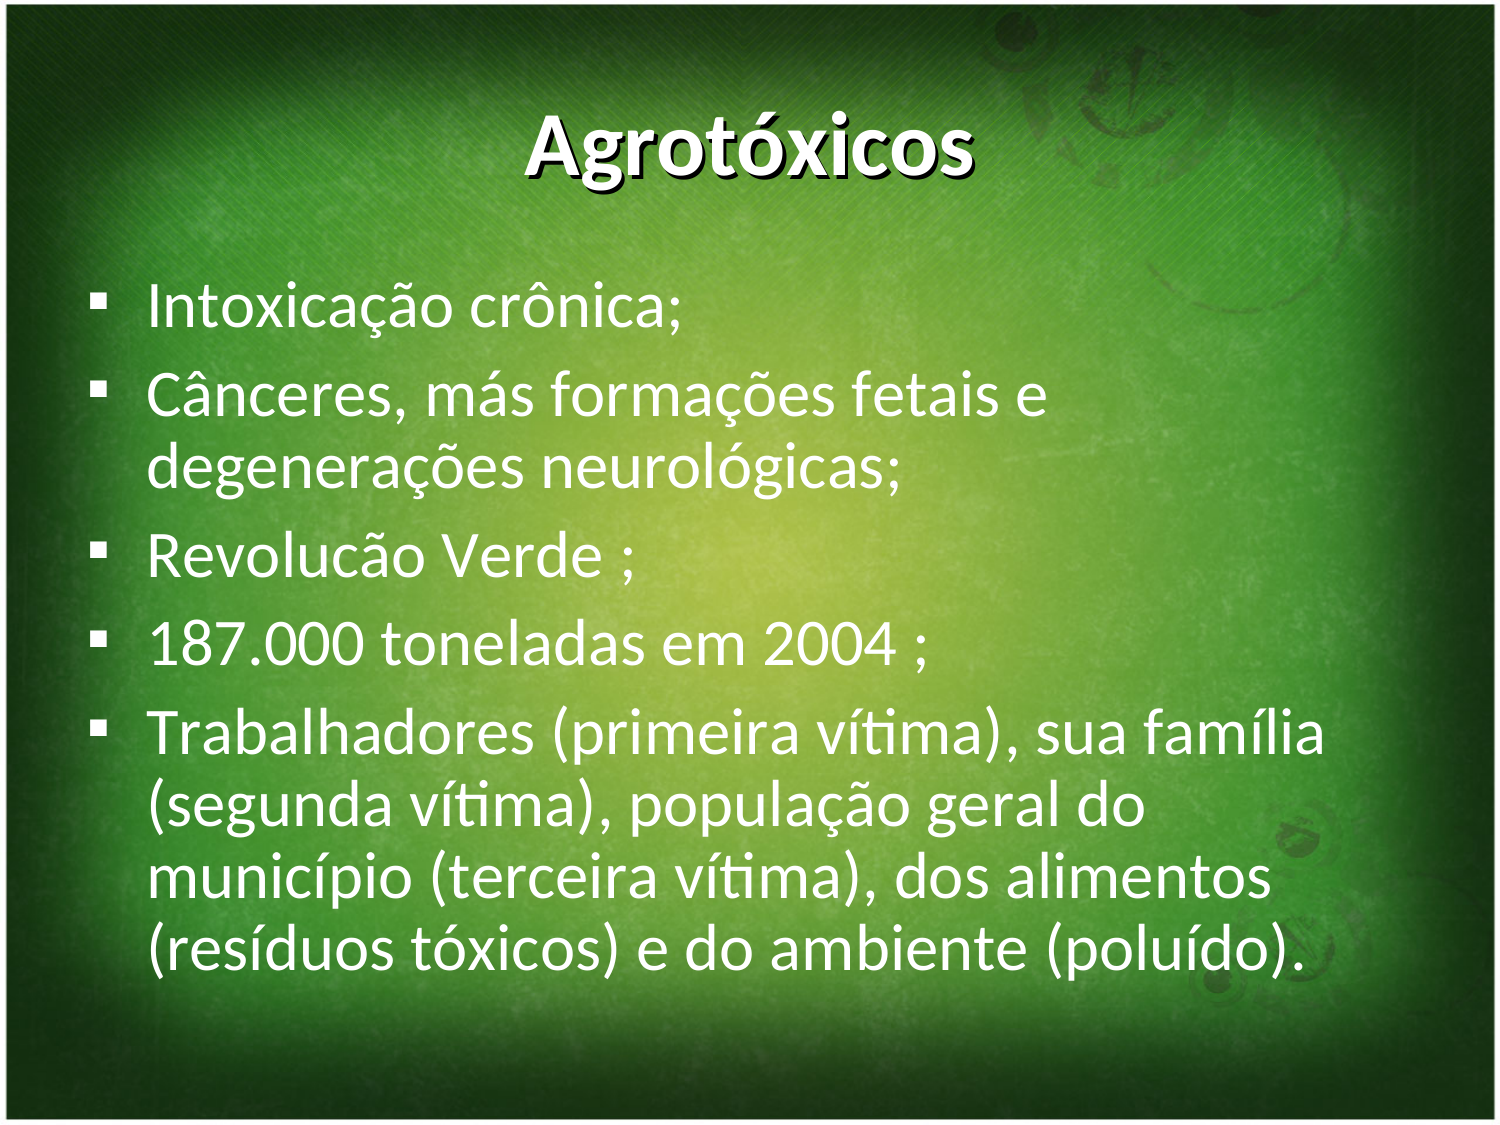

# Agrotóxicos
Intoxicação crônica;
Cânceres, más formações fetais e degenerações neurológicas;
Revolucão Verde ;
187.000 toneladas em 2004 ;
Trabalhadores (primeira vítima), sua família (segunda vítima), população geral do município (terceira vítima), dos alimentos (resíduos tóxicos) e do ambiente (poluído).